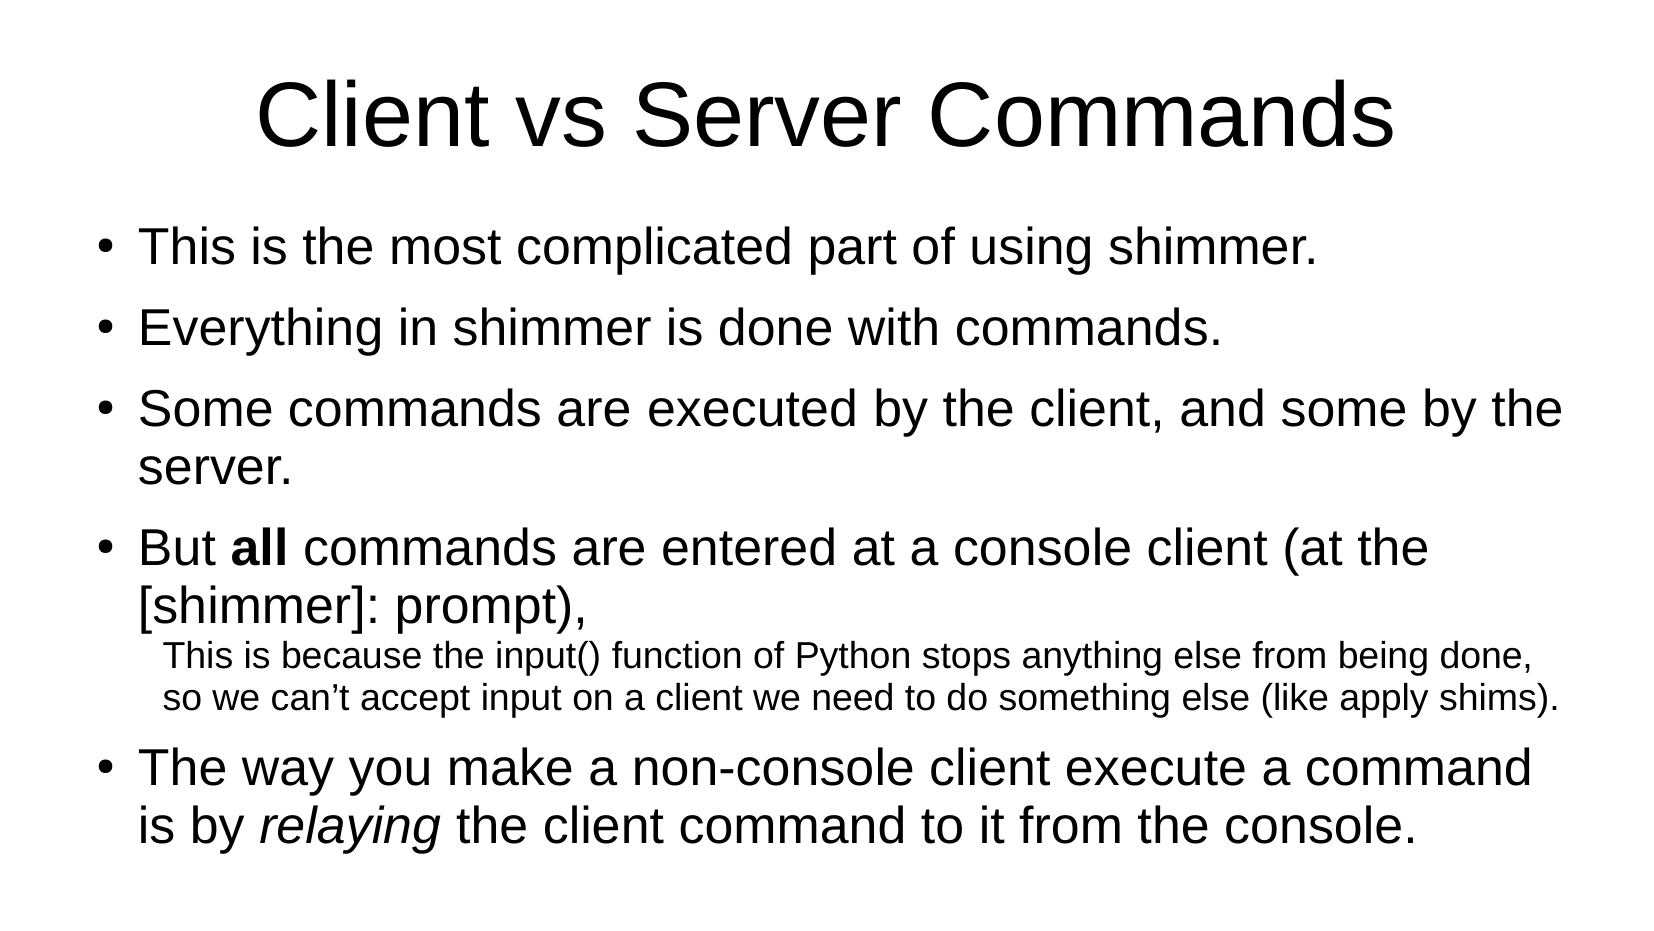

# Client vs Server Commands
This is the most complicated part of using shimmer.
Everything in shimmer is done with commands.
Some commands are executed by the client, and some by the server.
But all commands are entered at a console client (at the [shimmer]: prompt),
The way you make a non-console client execute a command is by relaying the client command to it from the console.
This is because the input() function of Python stops anything else from being done, so we can’t accept input on a client we need to do something else (like apply shims).